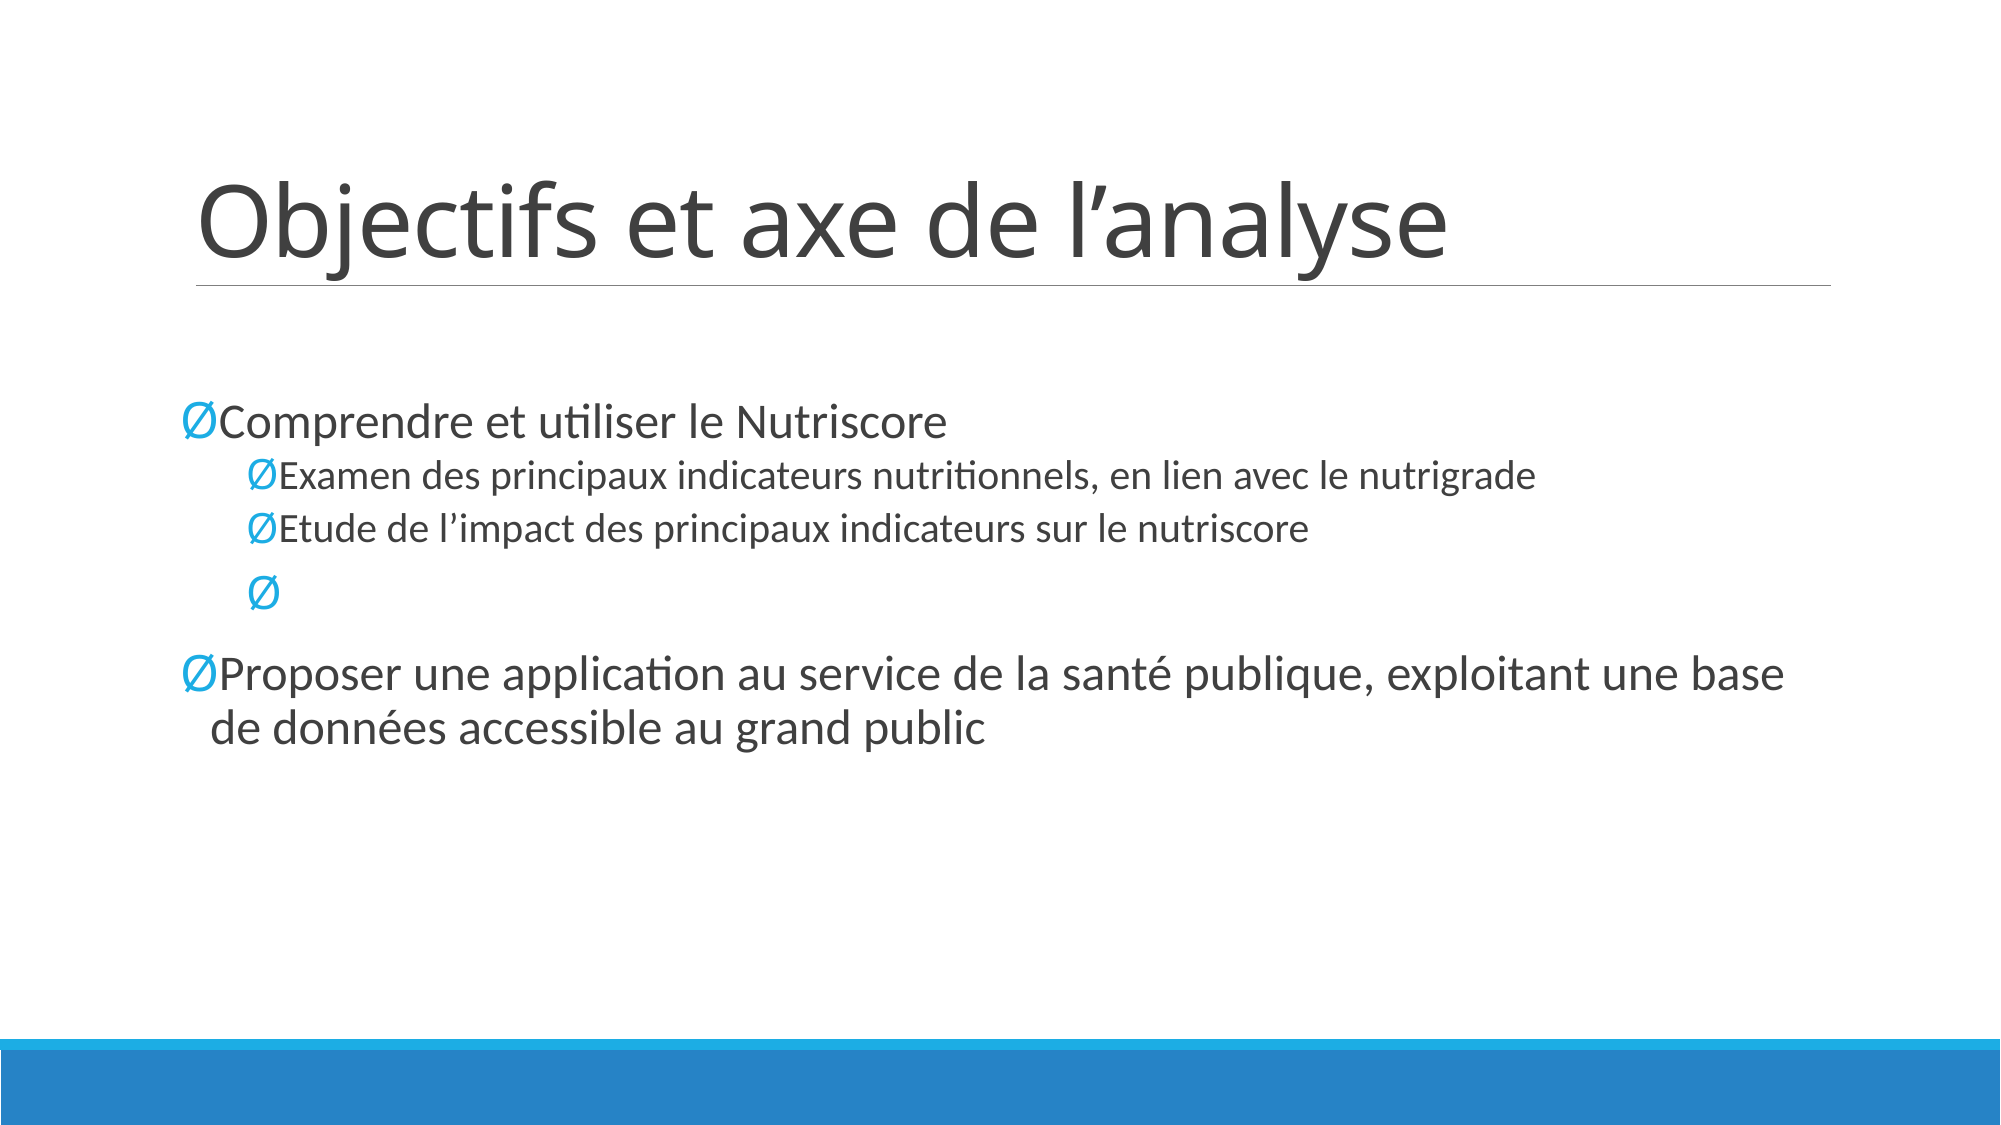

# Objectifs et axe de l’analyse
Comprendre et utiliser le Nutriscore
Examen des principaux indicateurs nutritionnels, en lien avec le nutrigrade
Etude de l’impact des principaux indicateurs sur le nutriscore
Proposer une application au service de la santé publique, exploitant une base de données accessible au grand public